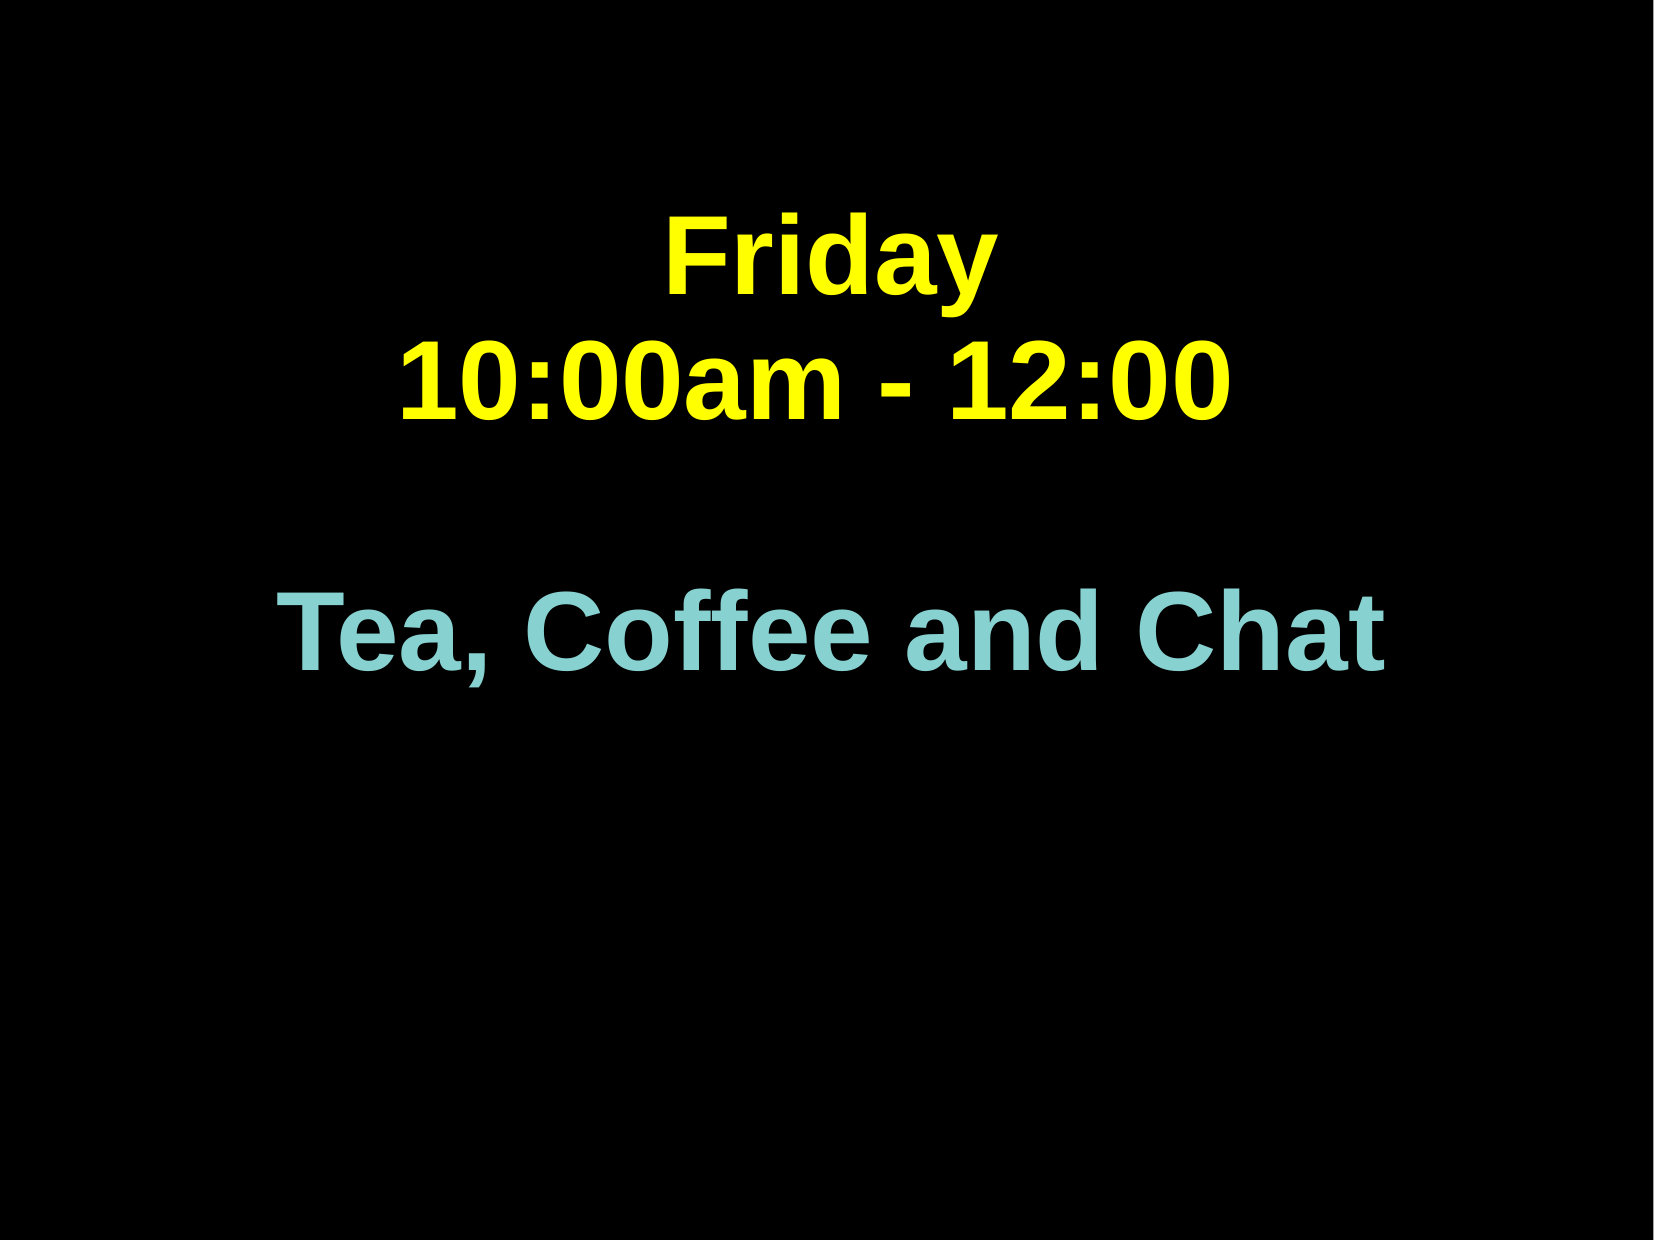

Friday
10:00am - 12:00
Tea, Coffee and Chat